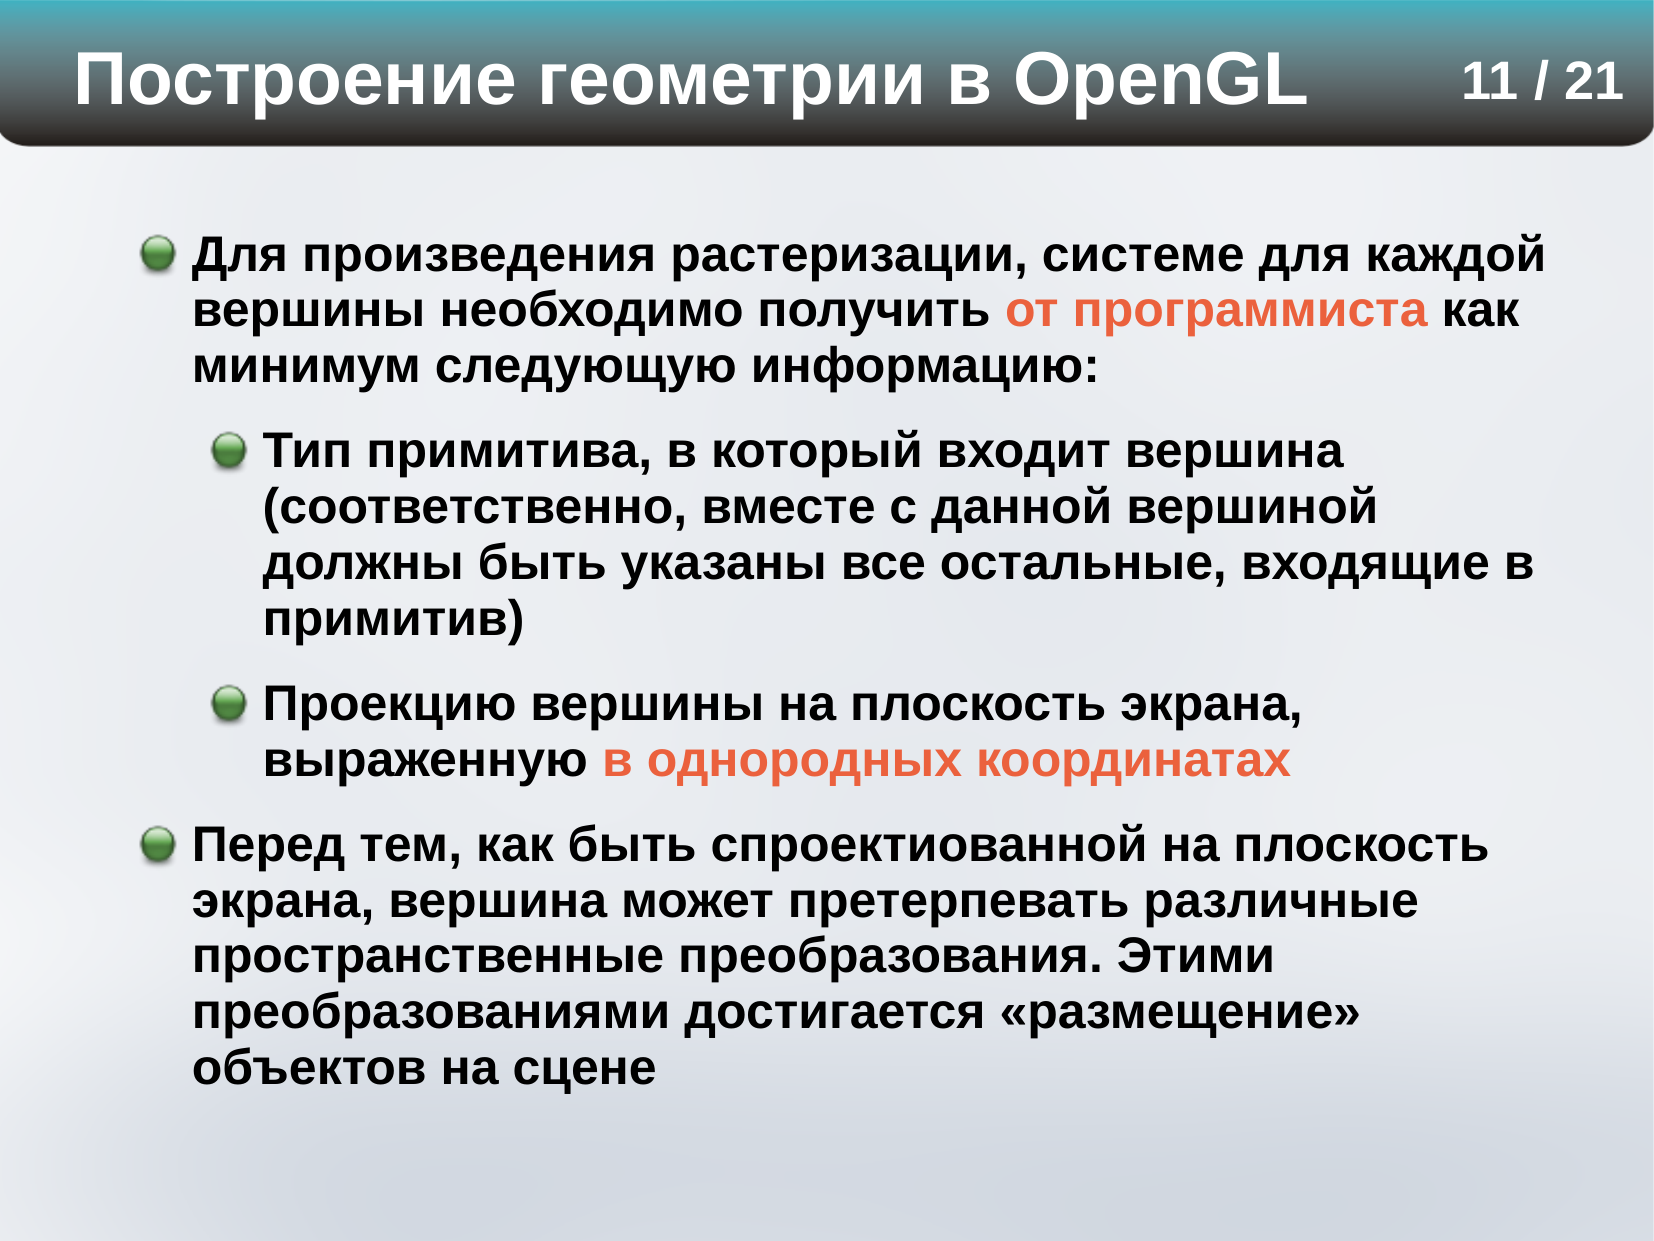

Построение геометрии в OpenGL
Для произведения растеризации, системе для каждой вершины необходимо получить от программиста как минимум следующую информацию:
Тип примитива, в который входит вершина (соответственно, вместе с данной вершиной должны быть указаны все остальные, входящие в примитив)
Проекцию вершины на плоскость экрана, выраженную в однородных координатах
Перед тем, как быть спроектиованной на плоскость экрана, вершина может претерпевать различные пространственные преобразования. Этими преобразованиями достигается «размещение» объектов на сцене